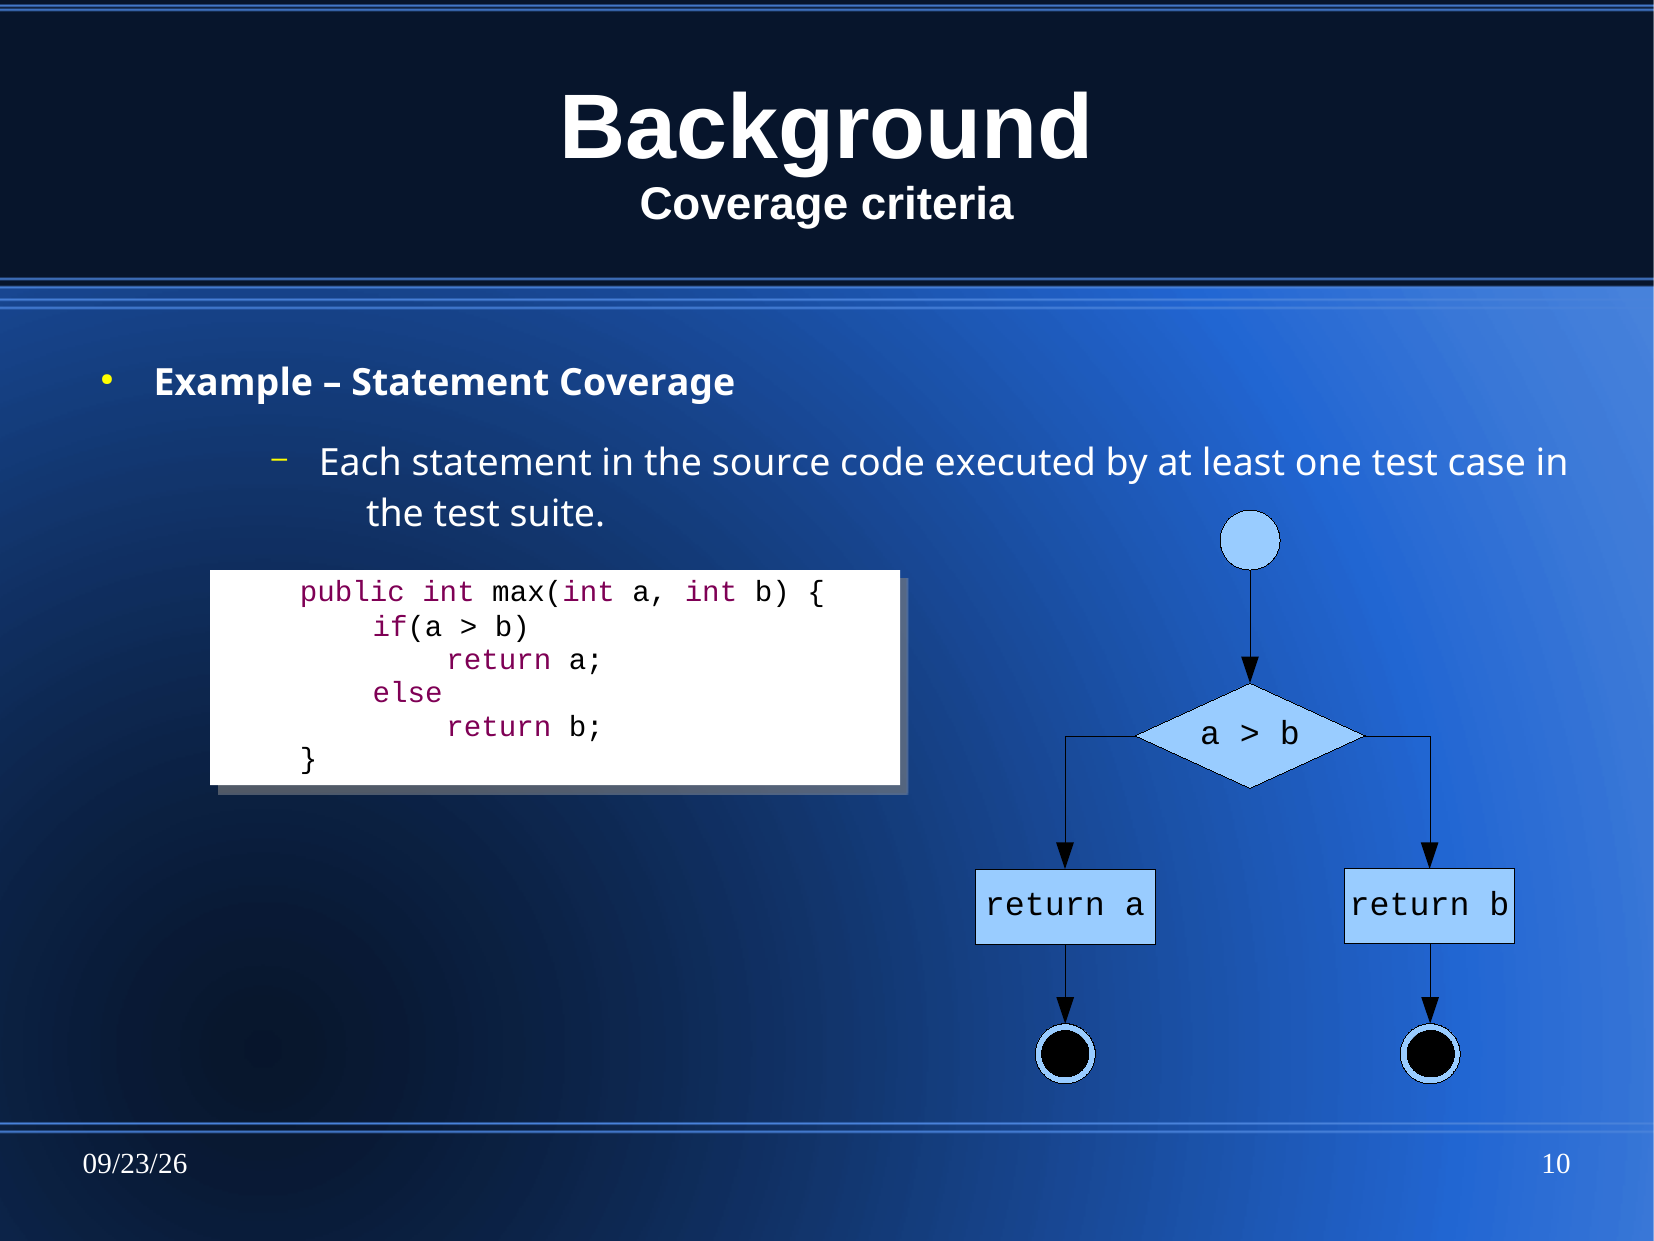

# Background Coverage criteria
Example – Statement Coverage
Each statement in the source code executed by at least one test case in the test suite.
public int max(int a, int b) {
	if(a > b)
		return a;
	else
		return b;
}
a > b
return b
return a
10